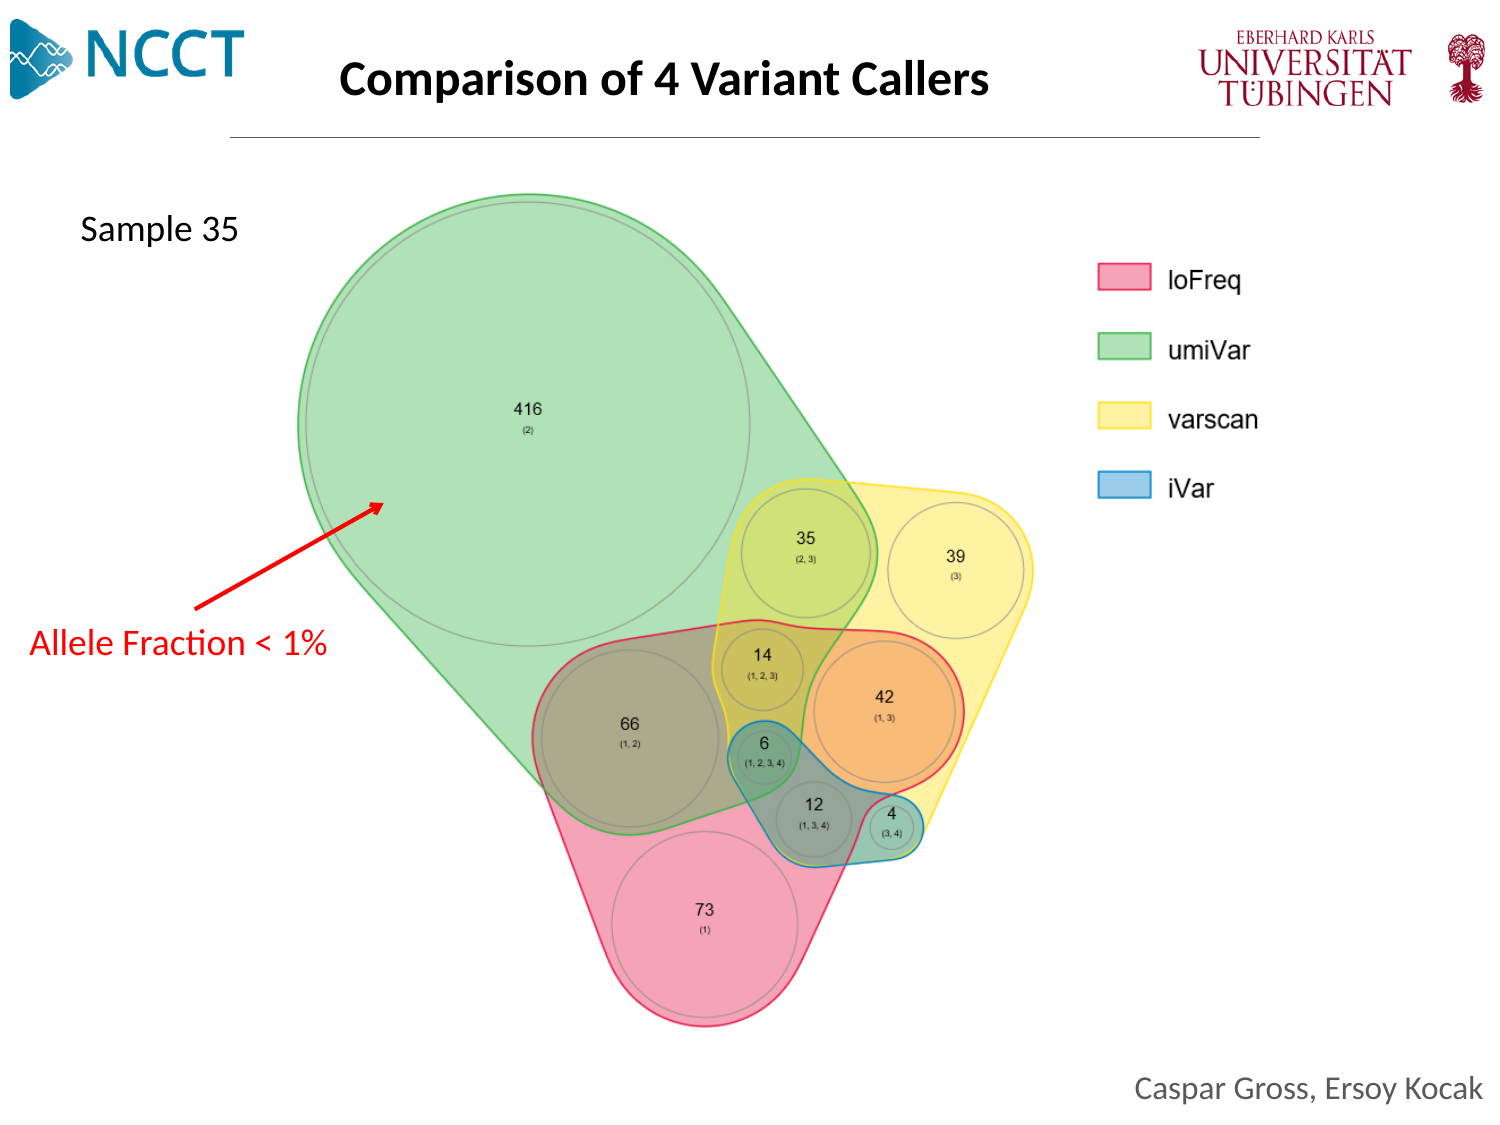

Comparison of 4 Variant Callers
Sample 35
Allele Fraction < 1%
Caspar Gross, Ersoy Kocak